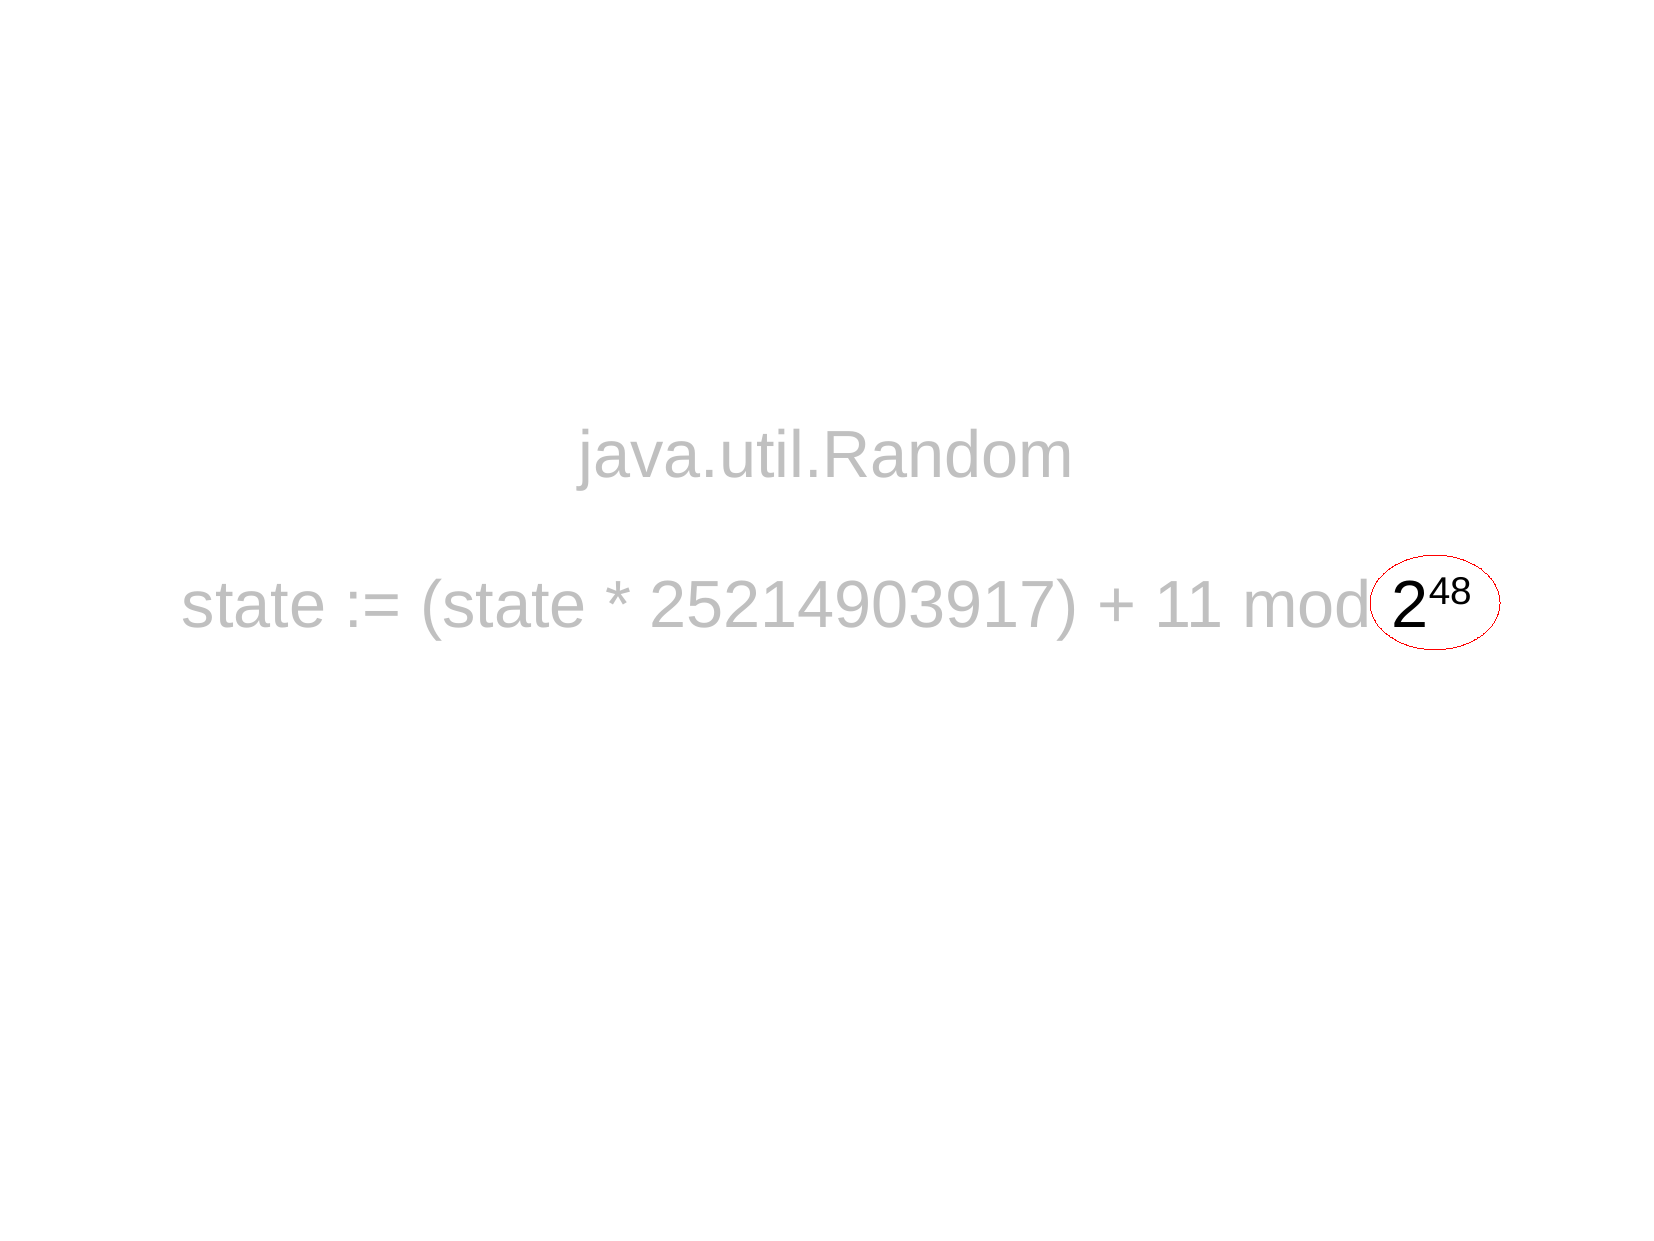

# java.util.Random
state := (state * 25214903917) + 11 mod 248